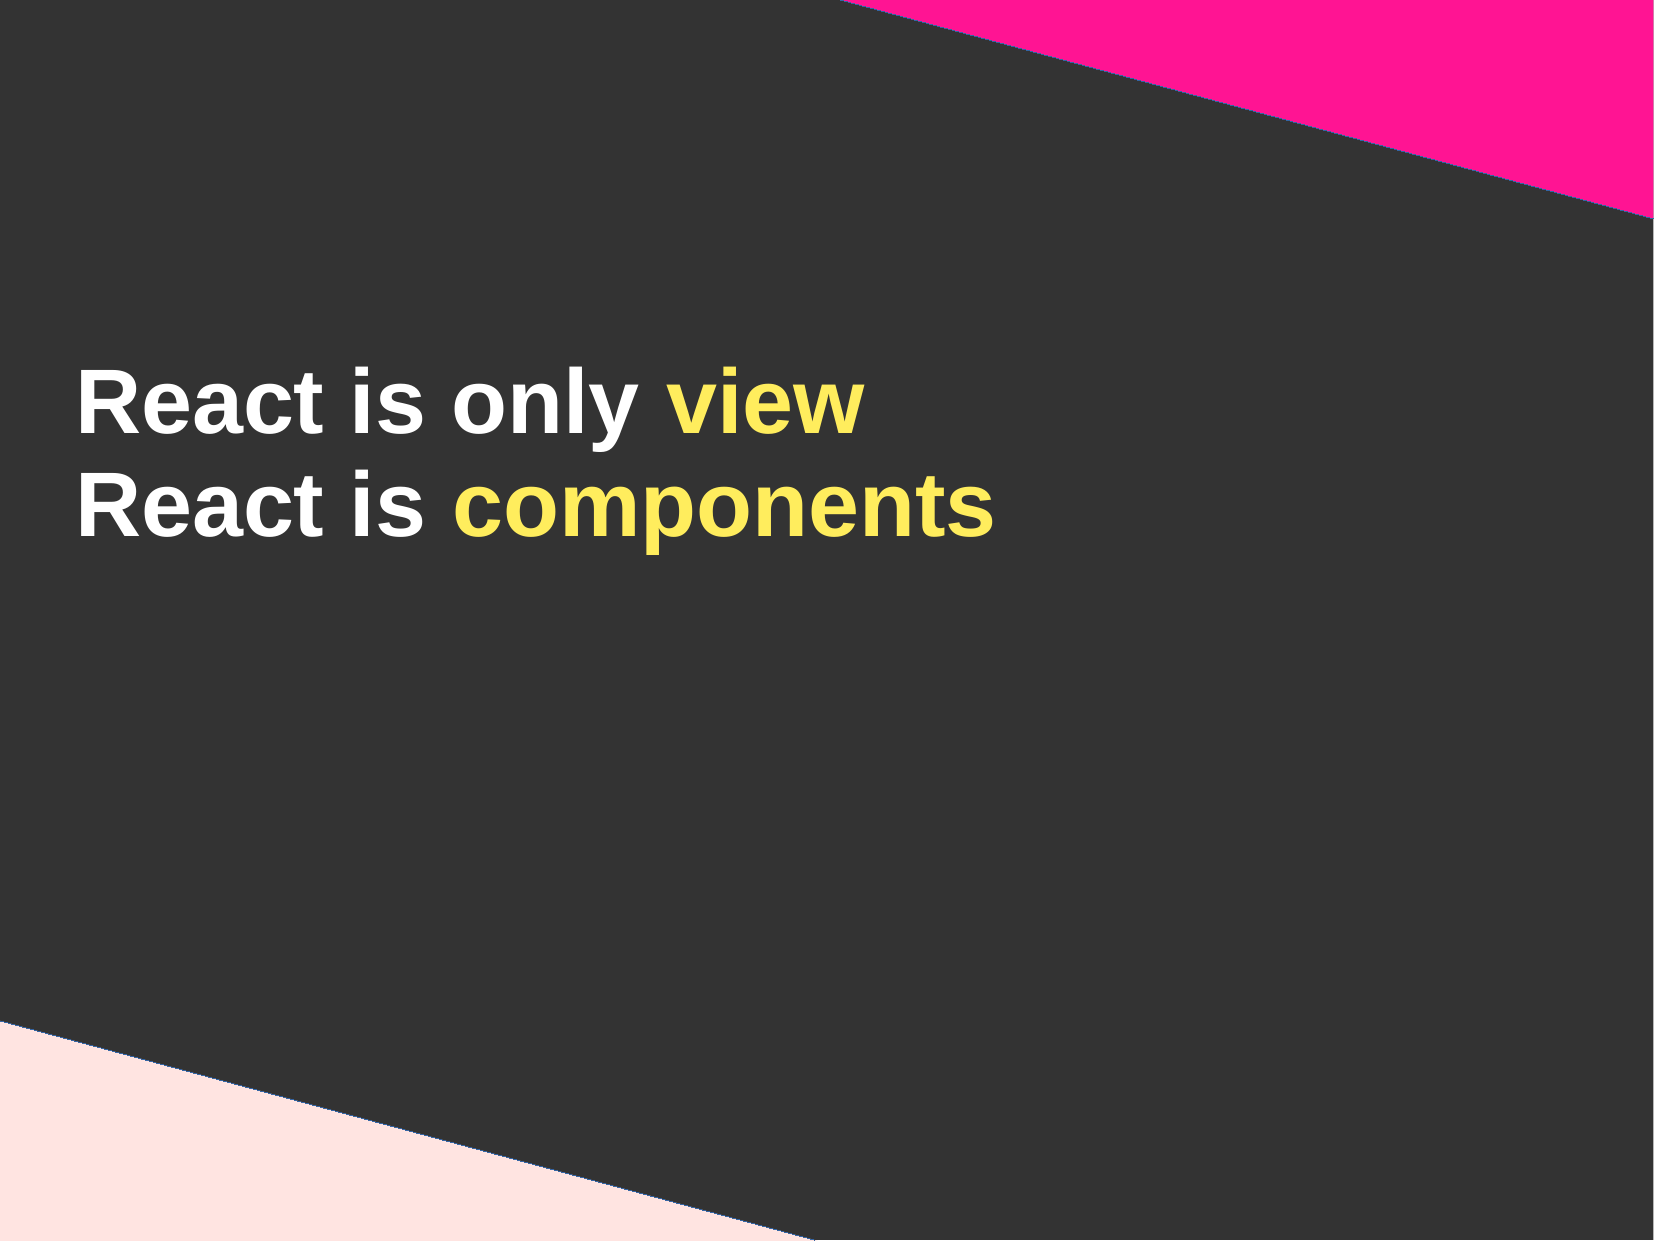

# React is only view React is components